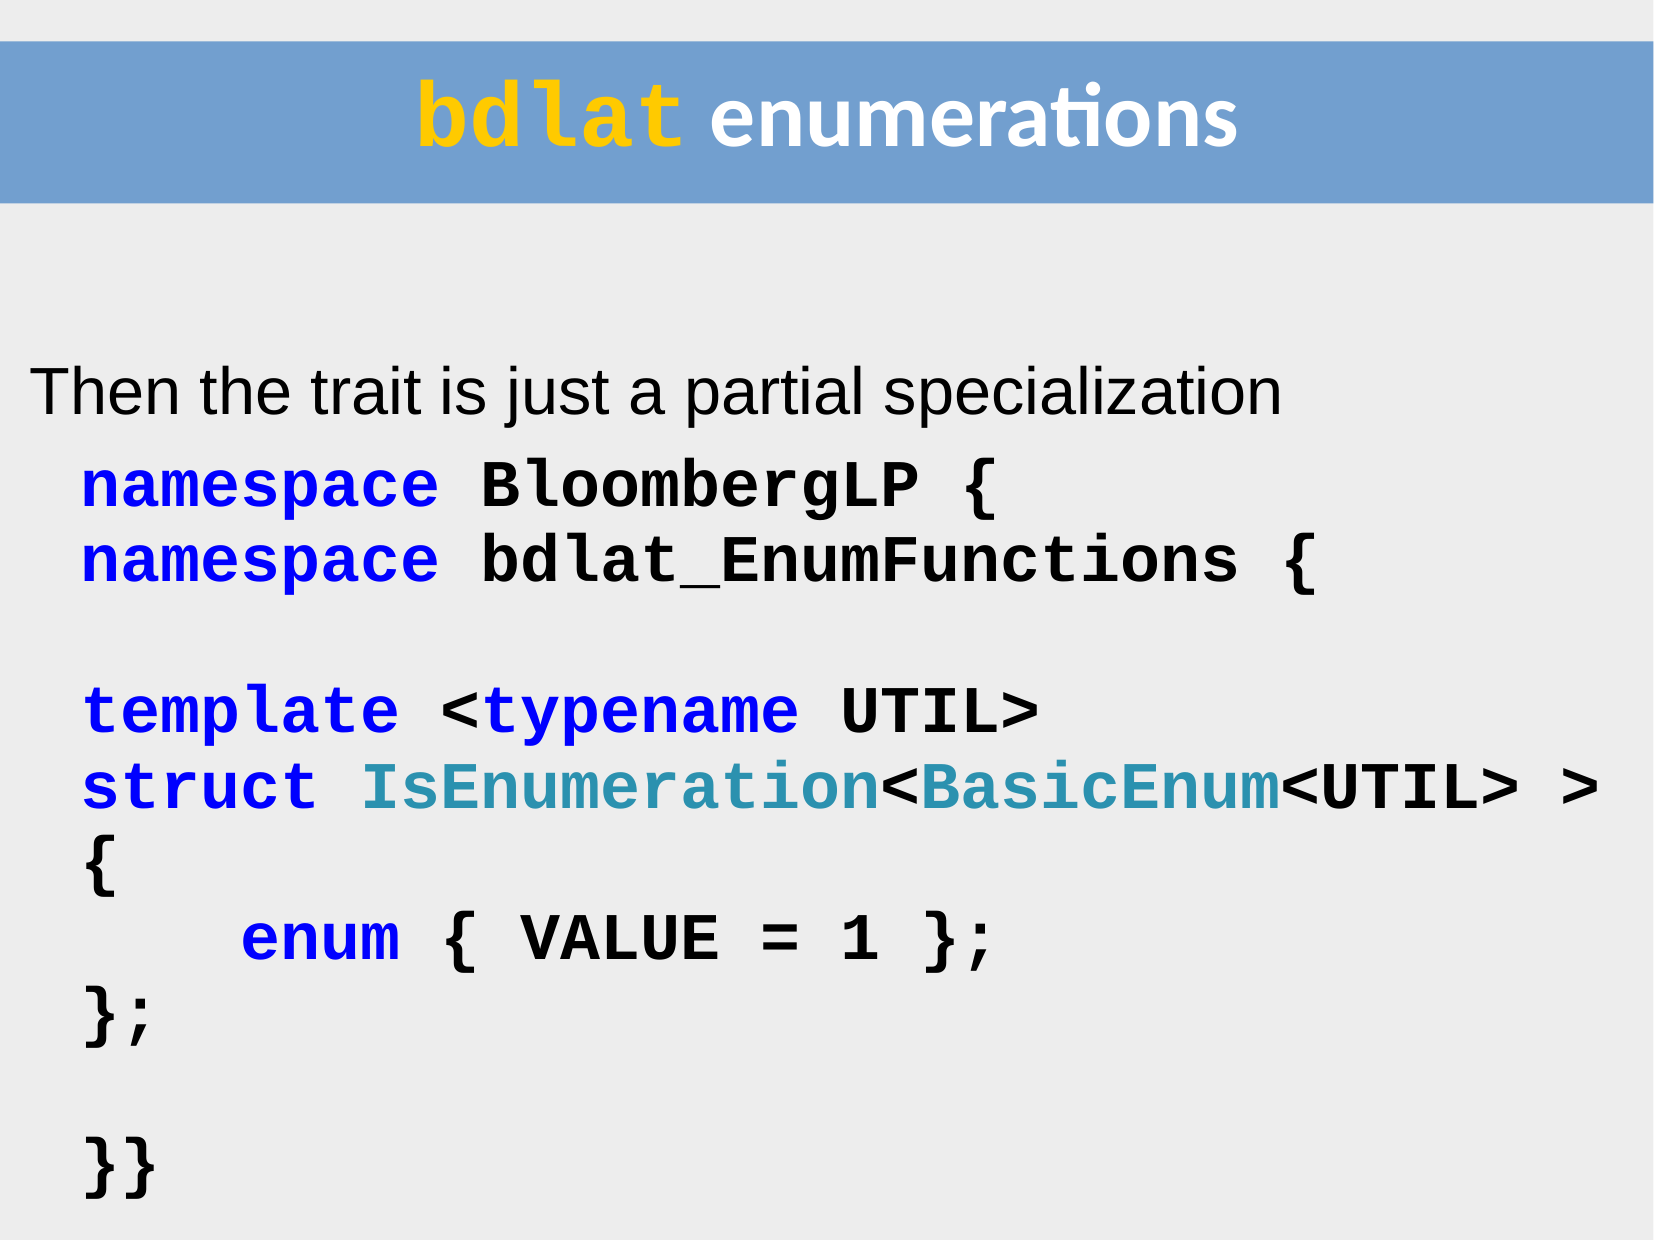

# bdlat enumerations
Then the trait is just a partial specialization
namespace BloombergLP {
namespace bdlat_EnumFunctions {
template <typename UTIL>
struct IsEnumeration<BasicEnum<UTIL> >
{
 enum { VALUE = 1 };
};
}}